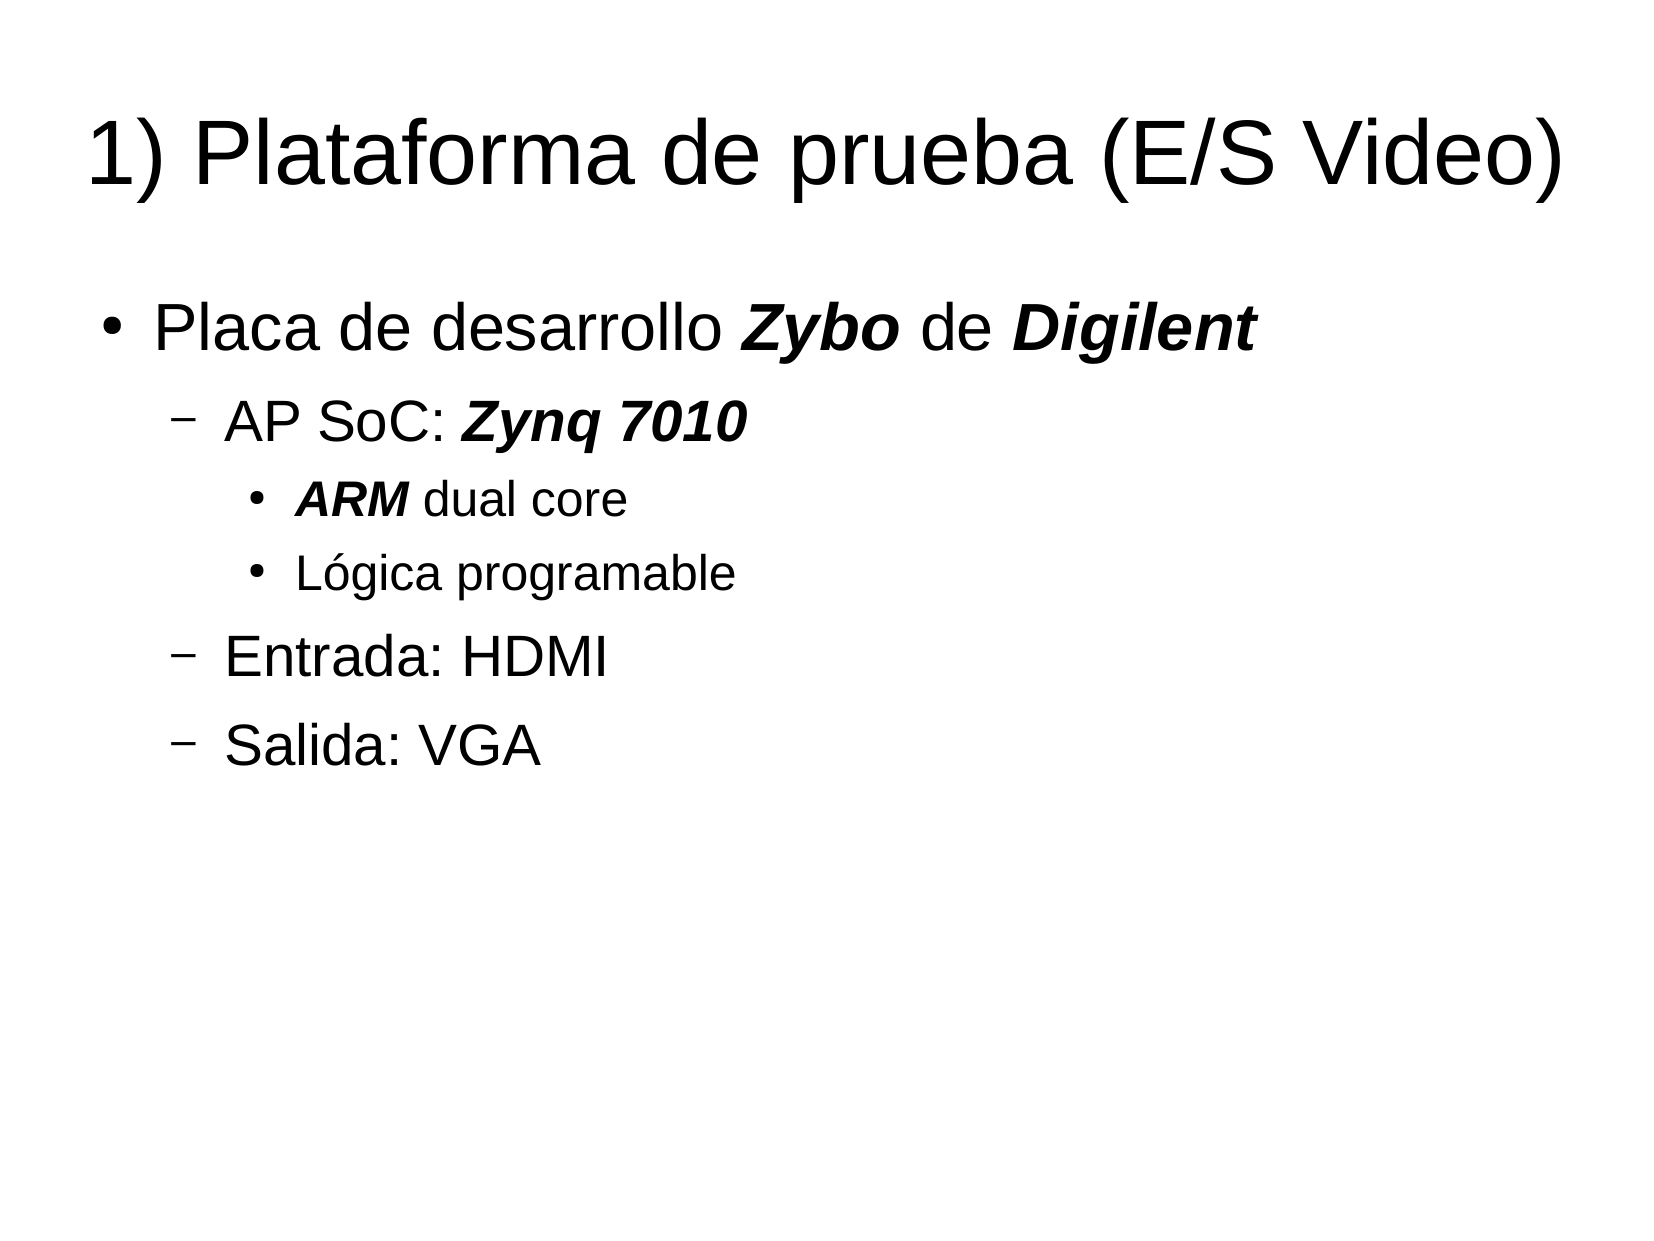

# 1) Plataforma de prueba (E/S Video)
Placa de desarrollo Zybo de Digilent
AP SoC: Zynq 7010
ARM dual core
Lógica programable
Entrada: HDMI
Salida: VGA